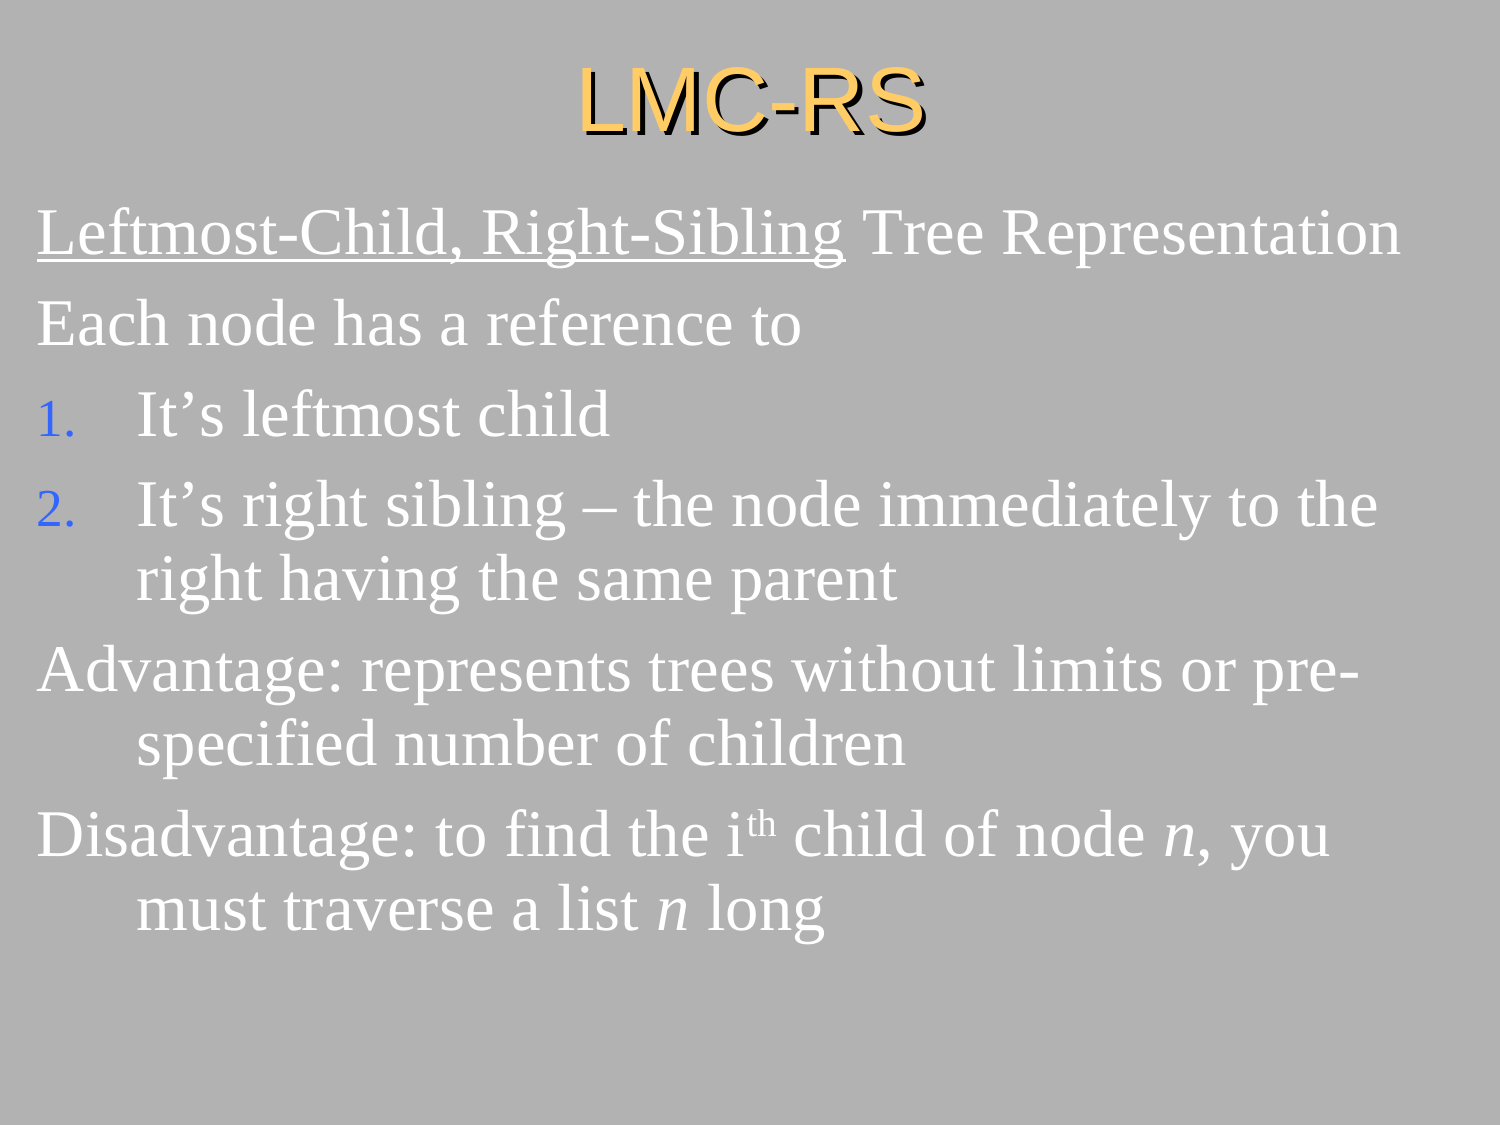

# LMC-RS
Leftmost-Child, Right-Sibling Tree Representation
Each node has a reference to
It’s leftmost child
It’s right sibling – the node immediately to the right having the same parent
Advantage: represents trees without limits or pre-specified number of children
Disadvantage: to find the ith child of node n, you must traverse a list n long